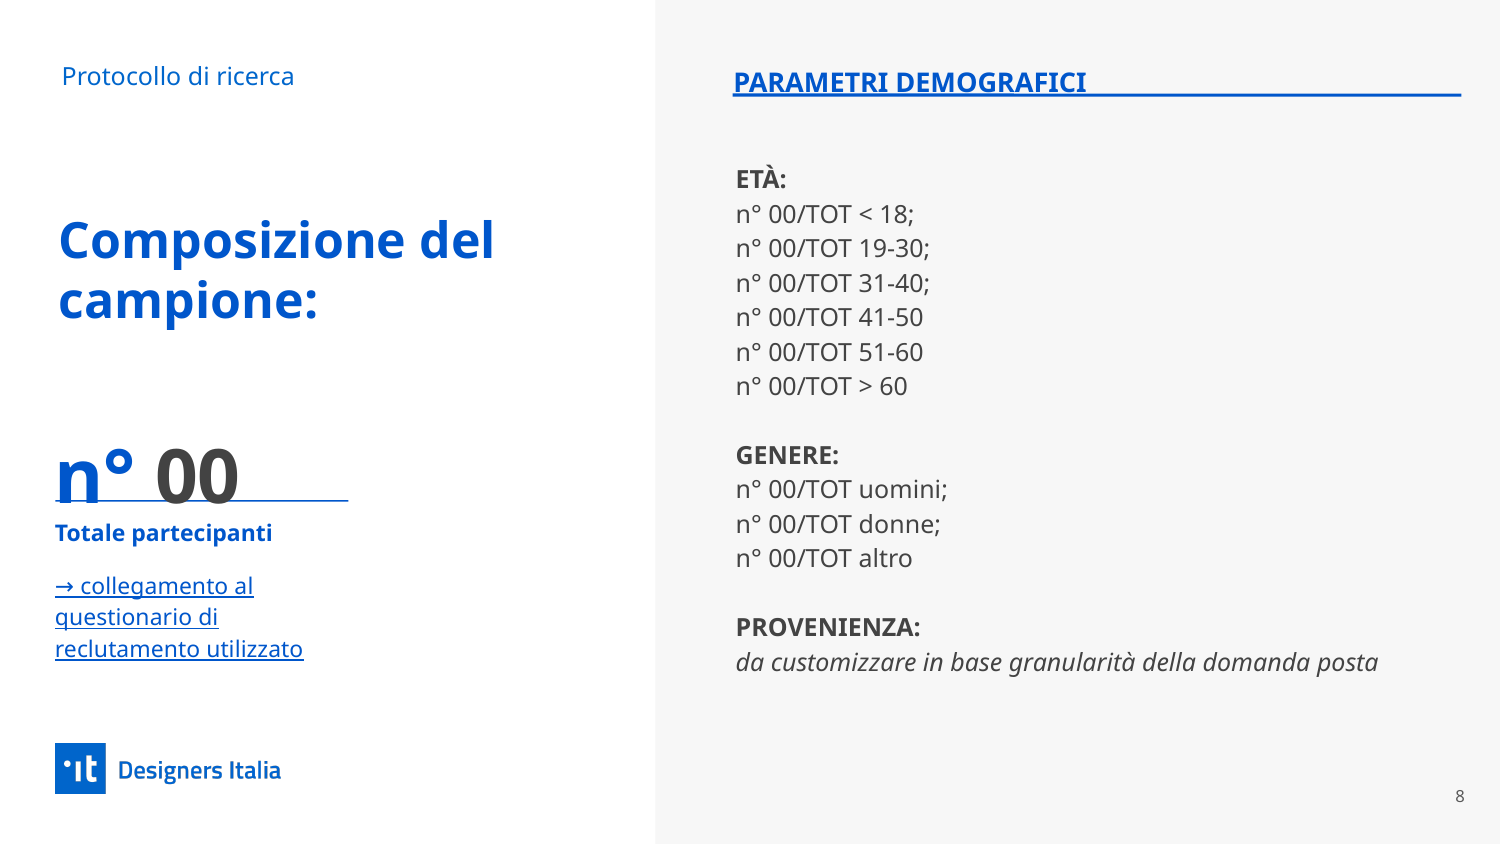

PARAMETRI DEMOGRAFICI
Protocollo di ricerca
ETÀ:
n° 00/TOT < 18;
n° 00/TOT 19-30;
n° 00/TOT 31-40;
n° 00/TOT 41-50
n° 00/TOT 51-60
n° 00/TOT > 60
GENERE:
n° 00/TOT uomini;
n° 00/TOT donne;
n° 00/TOT altro
PROVENIENZA:
da customizzare in base granularità della domanda posta
Composizione del campione:
n° 00
Totale partecipanti
→ collegamento al questionario di reclutamento utilizzato